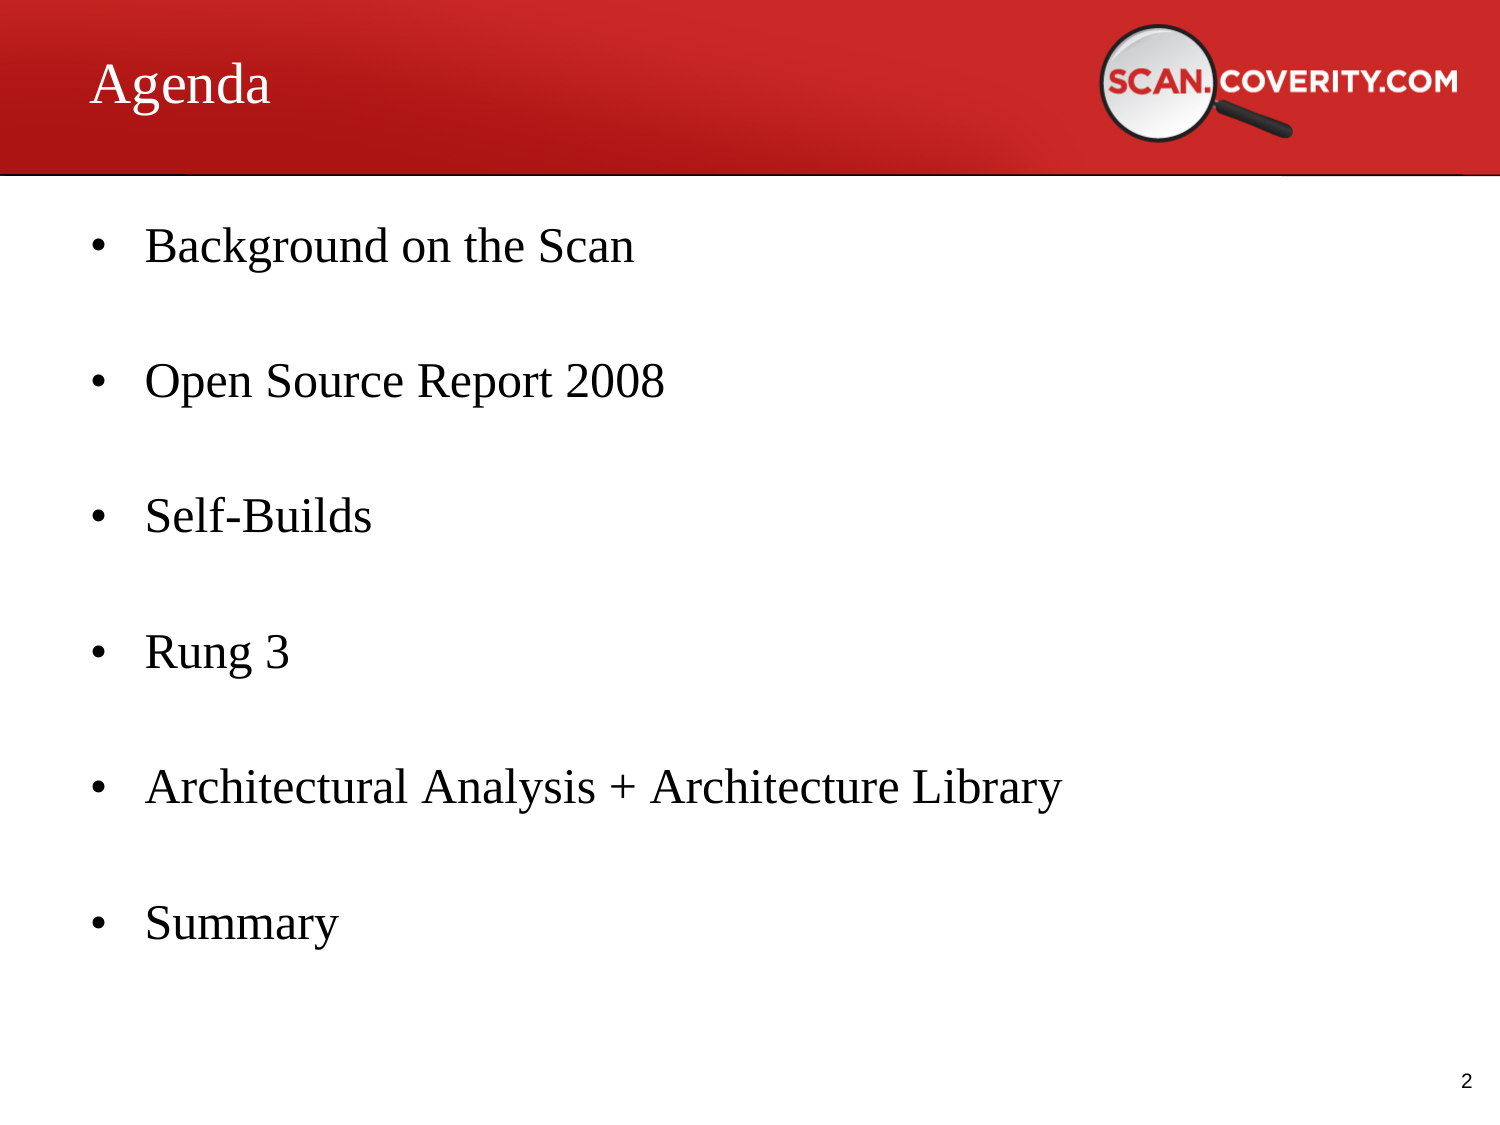

# Agenda
 Background on the Scan
 Open Source Report 2008
 Self-Builds
 Rung 3
 Architectural Analysis + Architecture Library
 Summary
2